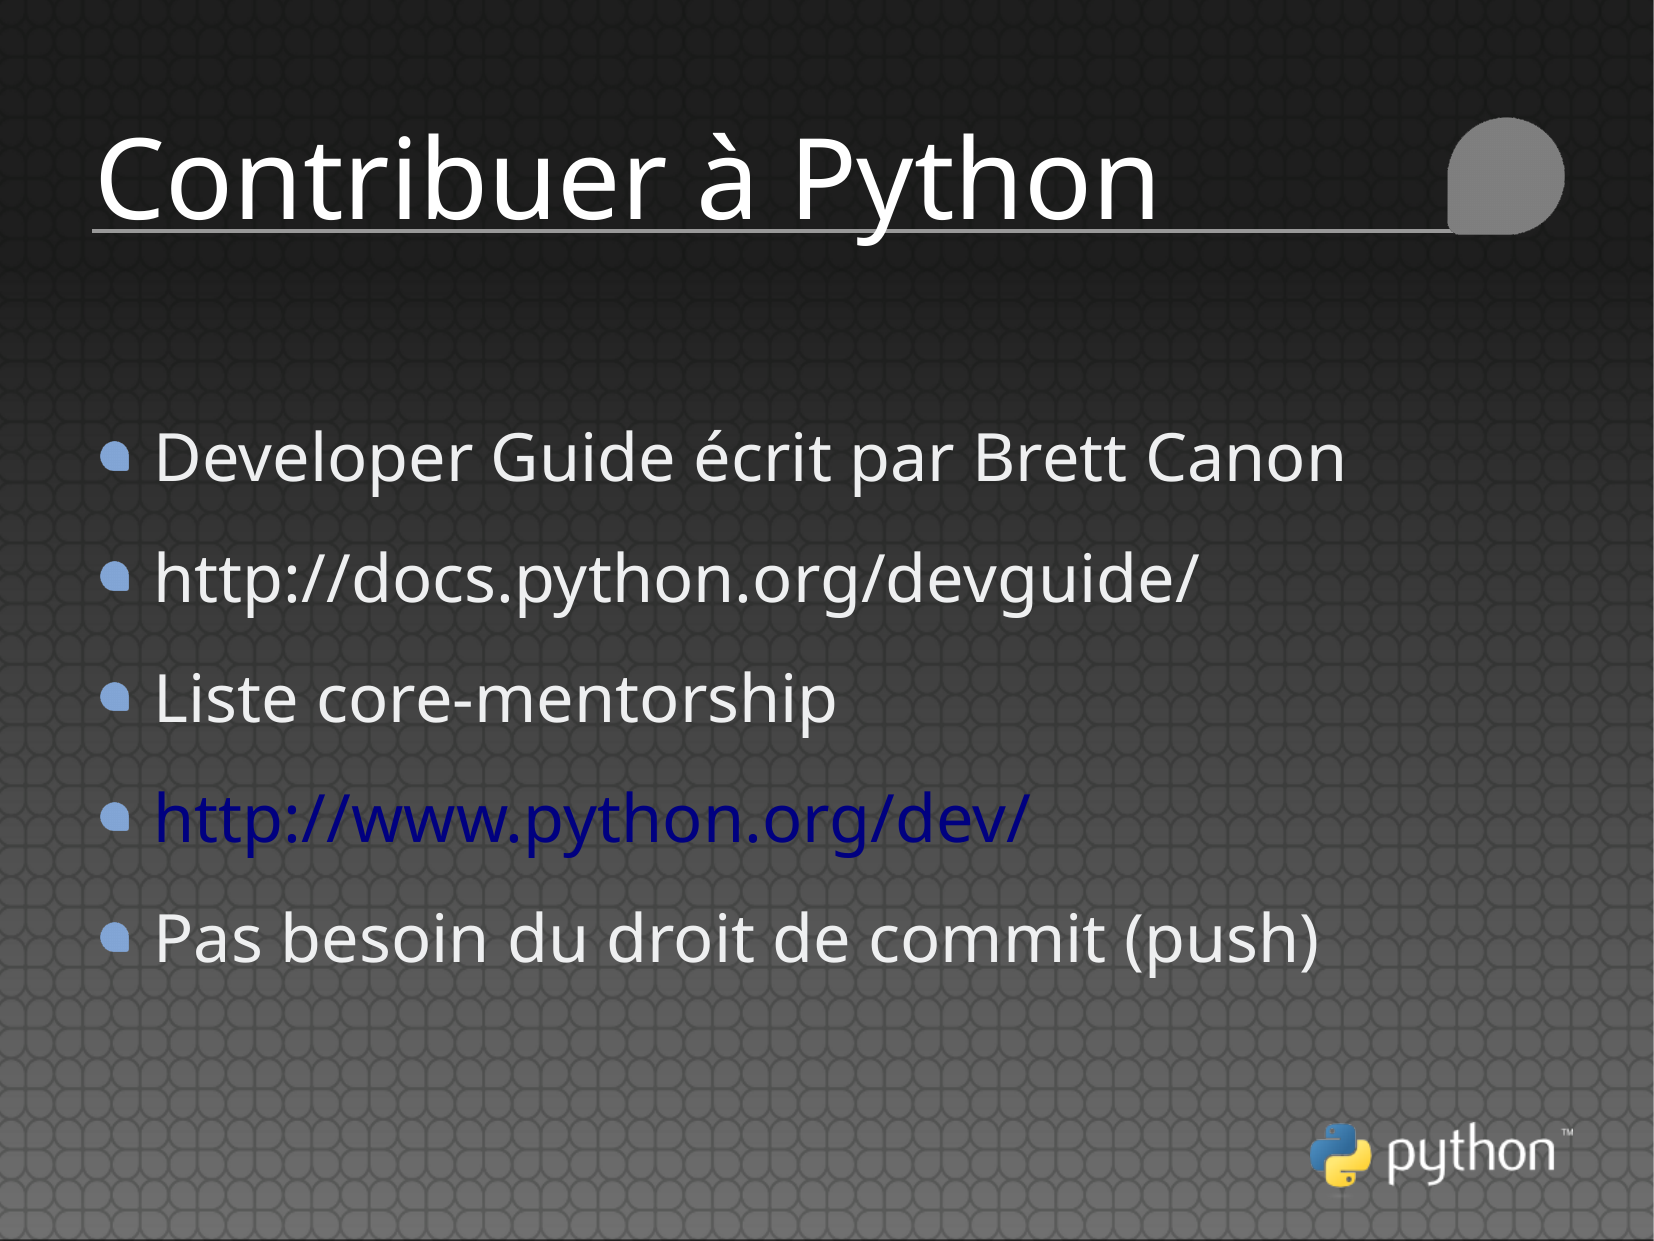

Contribuer à Python
# Developer Guide écrit par Brett Canon
http://docs.python.org/devguide/
Liste core-mentorship
http://www.python.org/dev/
Pas besoin du droit de commit (push)